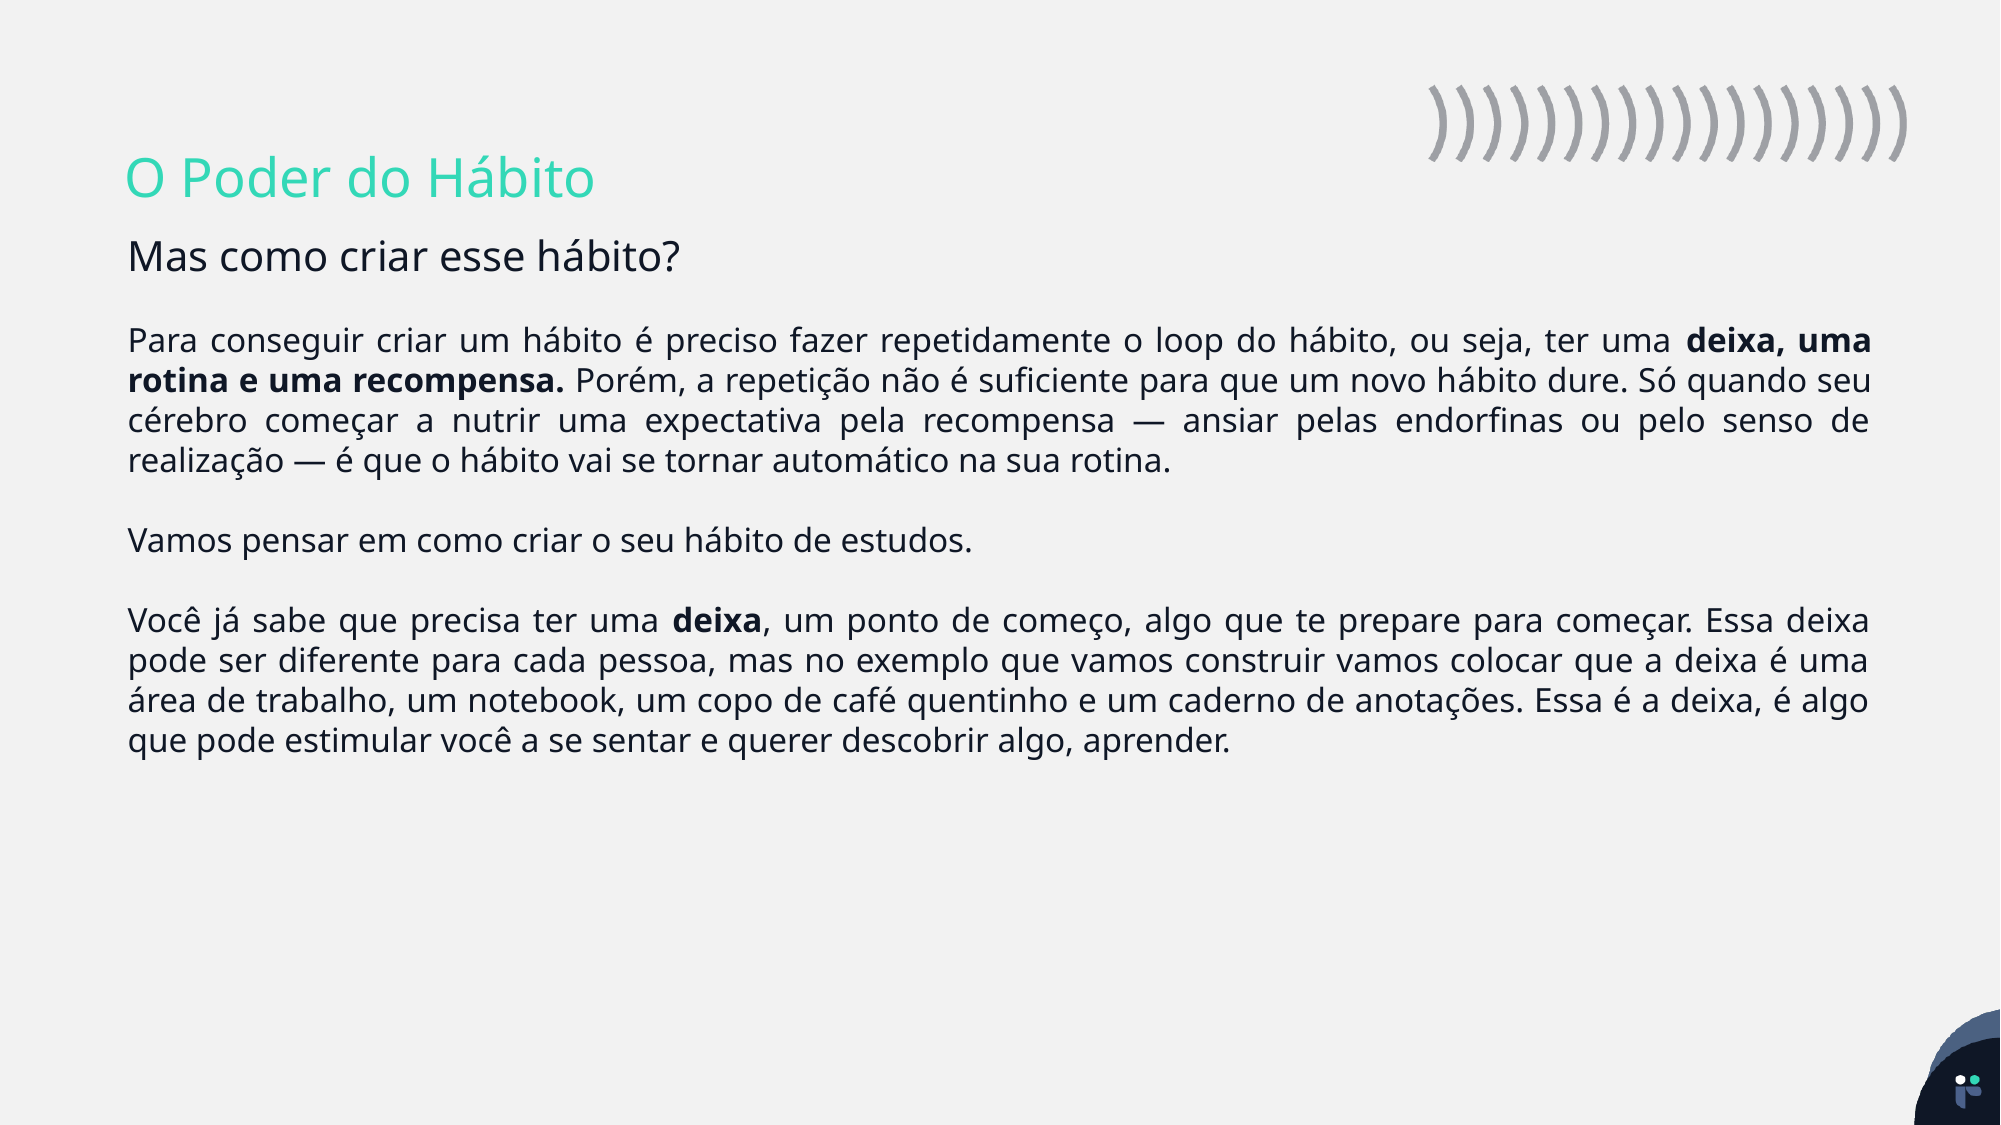

O Poder do Hábito
Mas como criar esse hábito?
Para conseguir criar um hábito é preciso fazer repetidamente o loop do hábito, ou seja, ter uma deixa, uma rotina e uma recompensa. Porém, a repetição não é suficiente para que um novo hábito dure. Só quando seu cérebro começar a nutrir uma expectativa pela recompensa — ansiar pelas endorfinas ou pelo senso de realização — é que o hábito vai se tornar automático na sua rotina.
Vamos pensar em como criar o seu hábito de estudos.
Você já sabe que precisa ter uma deixa, um ponto de começo, algo que te prepare para começar. Essa deixa pode ser diferente para cada pessoa, mas no exemplo que vamos construir vamos colocar que a deixa é uma área de trabalho, um notebook, um copo de café quentinho e um caderno de anotações. Essa é a deixa, é algo que pode estimular você a se sentar e querer descobrir algo, aprender.